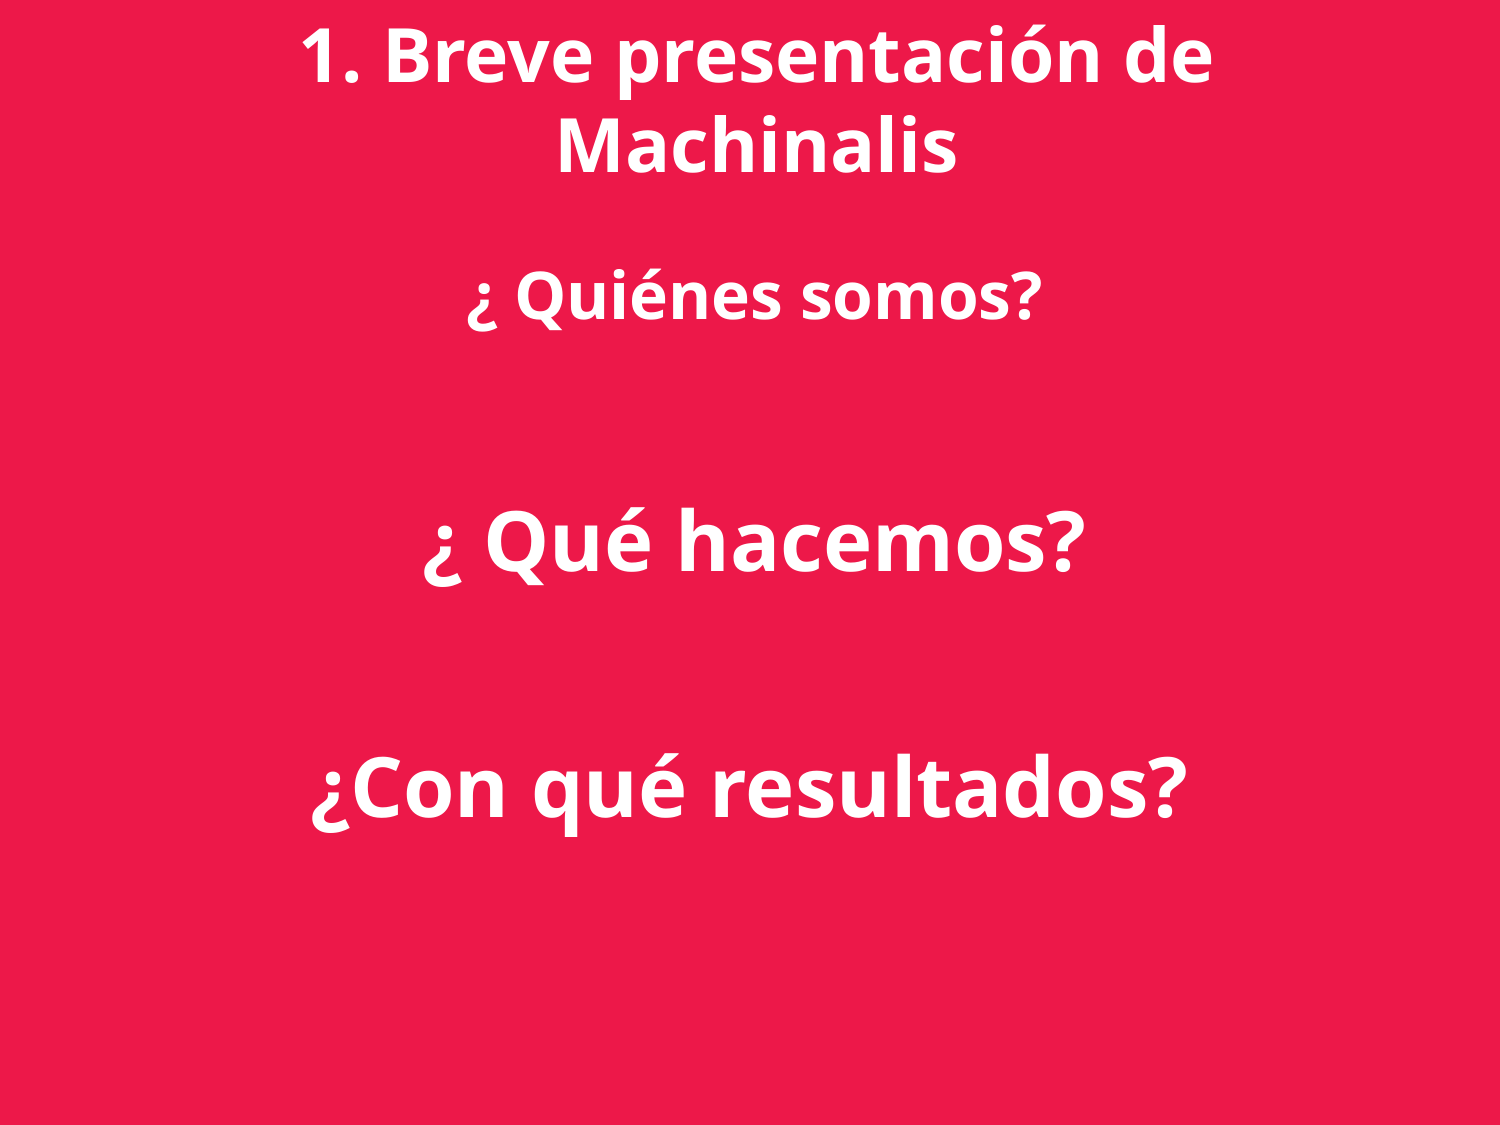

# 1. Breve presentación de Machinalis
¿ Quiénes somos?
¿ Qué hacemos?
¿Con qué resultados?